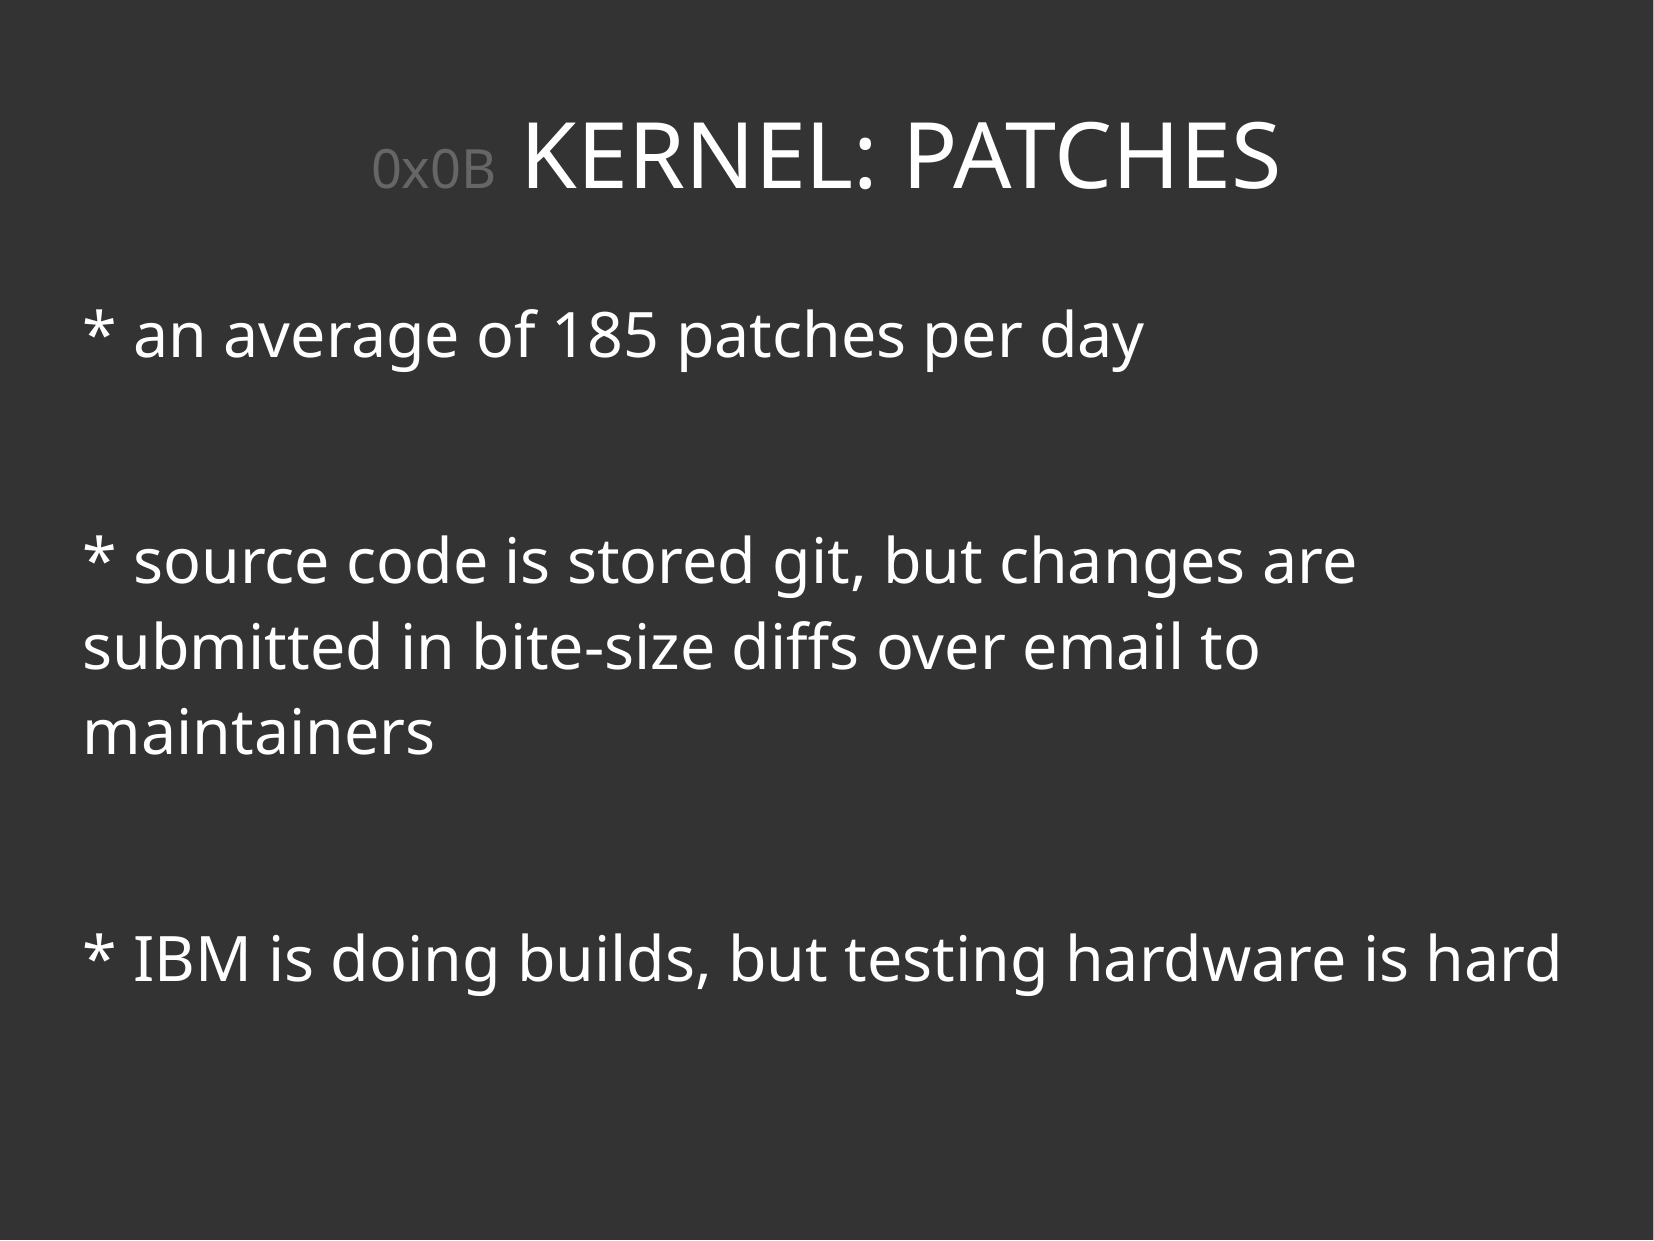

# 0x0B KERNEL: PATCHES
* an average of 185 patches per day
* source code is stored git, but changes are submitted in bite-size diffs over email to maintainers
* IBM is doing builds, but testing hardware is hard